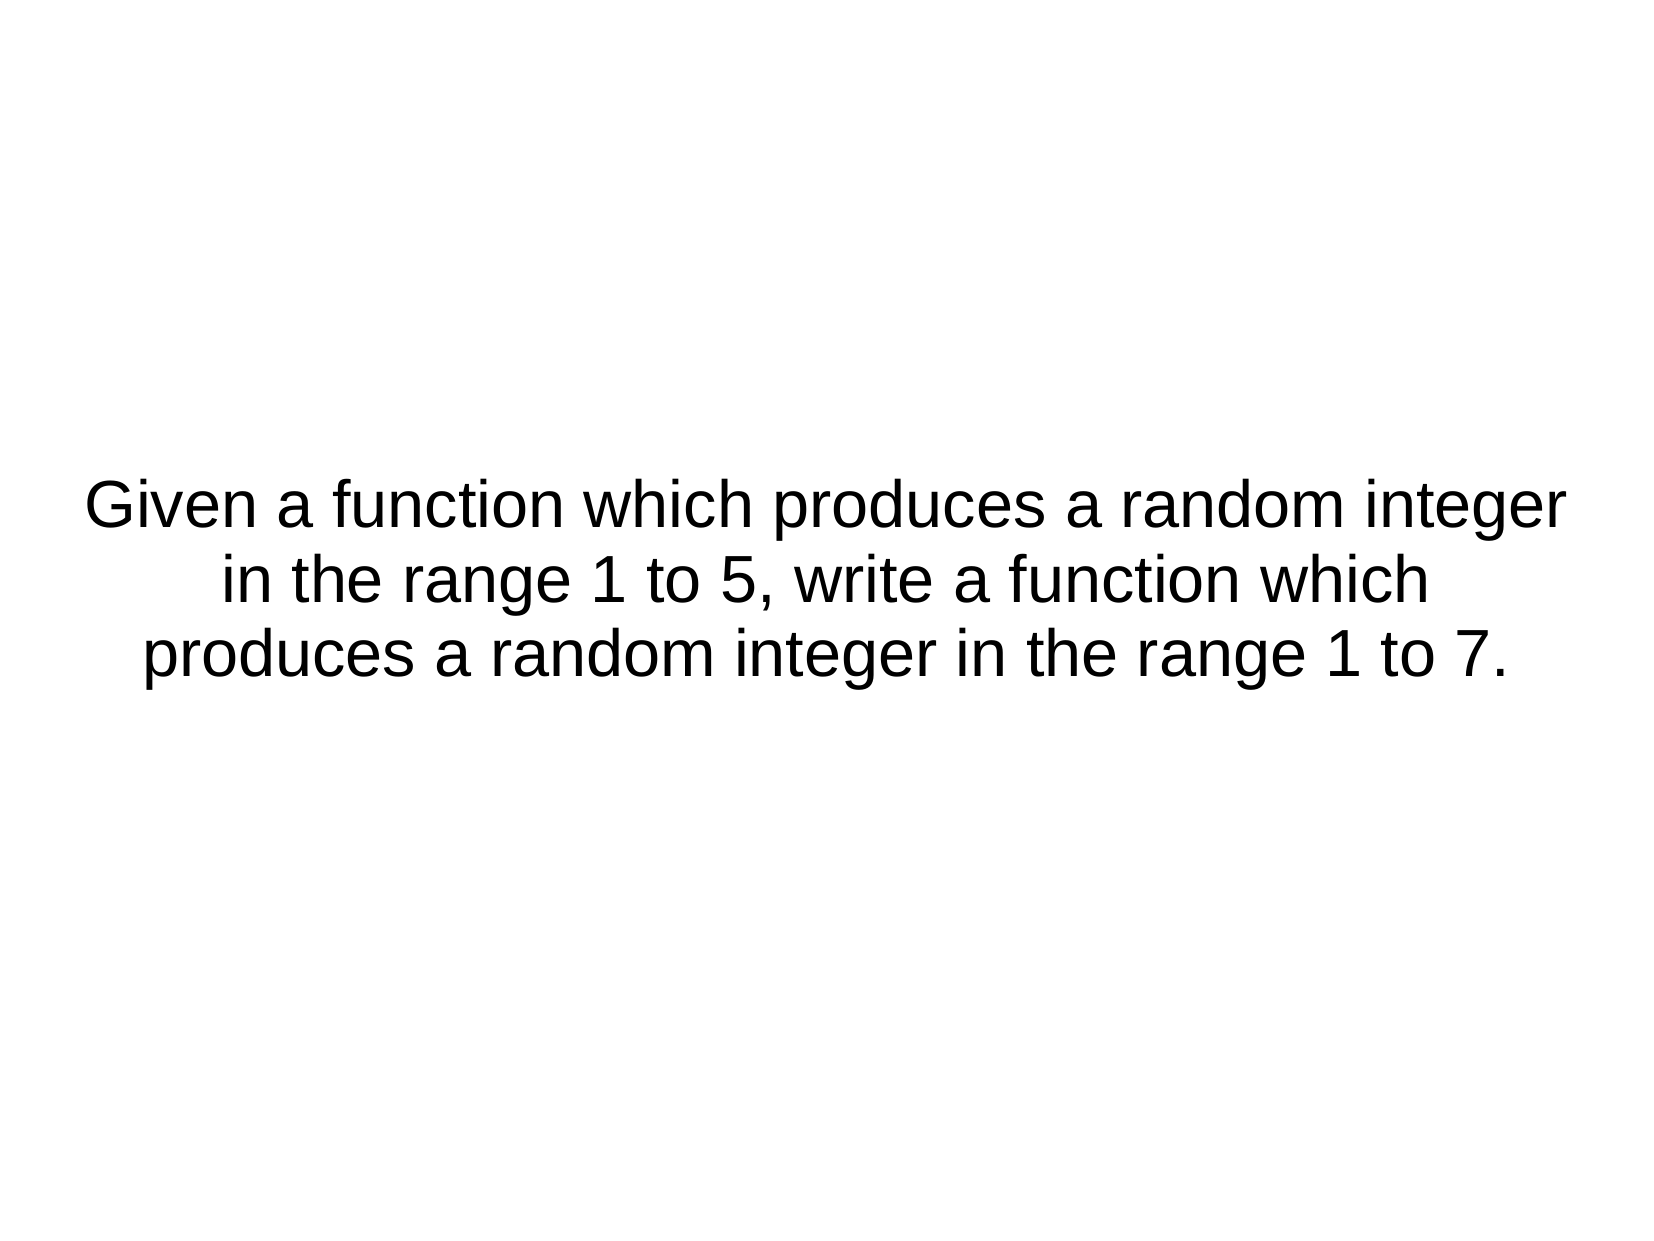

# Given a function which produces a random integer in the range 1 to 5, write a function which produces a random integer in the range 1 to 7.